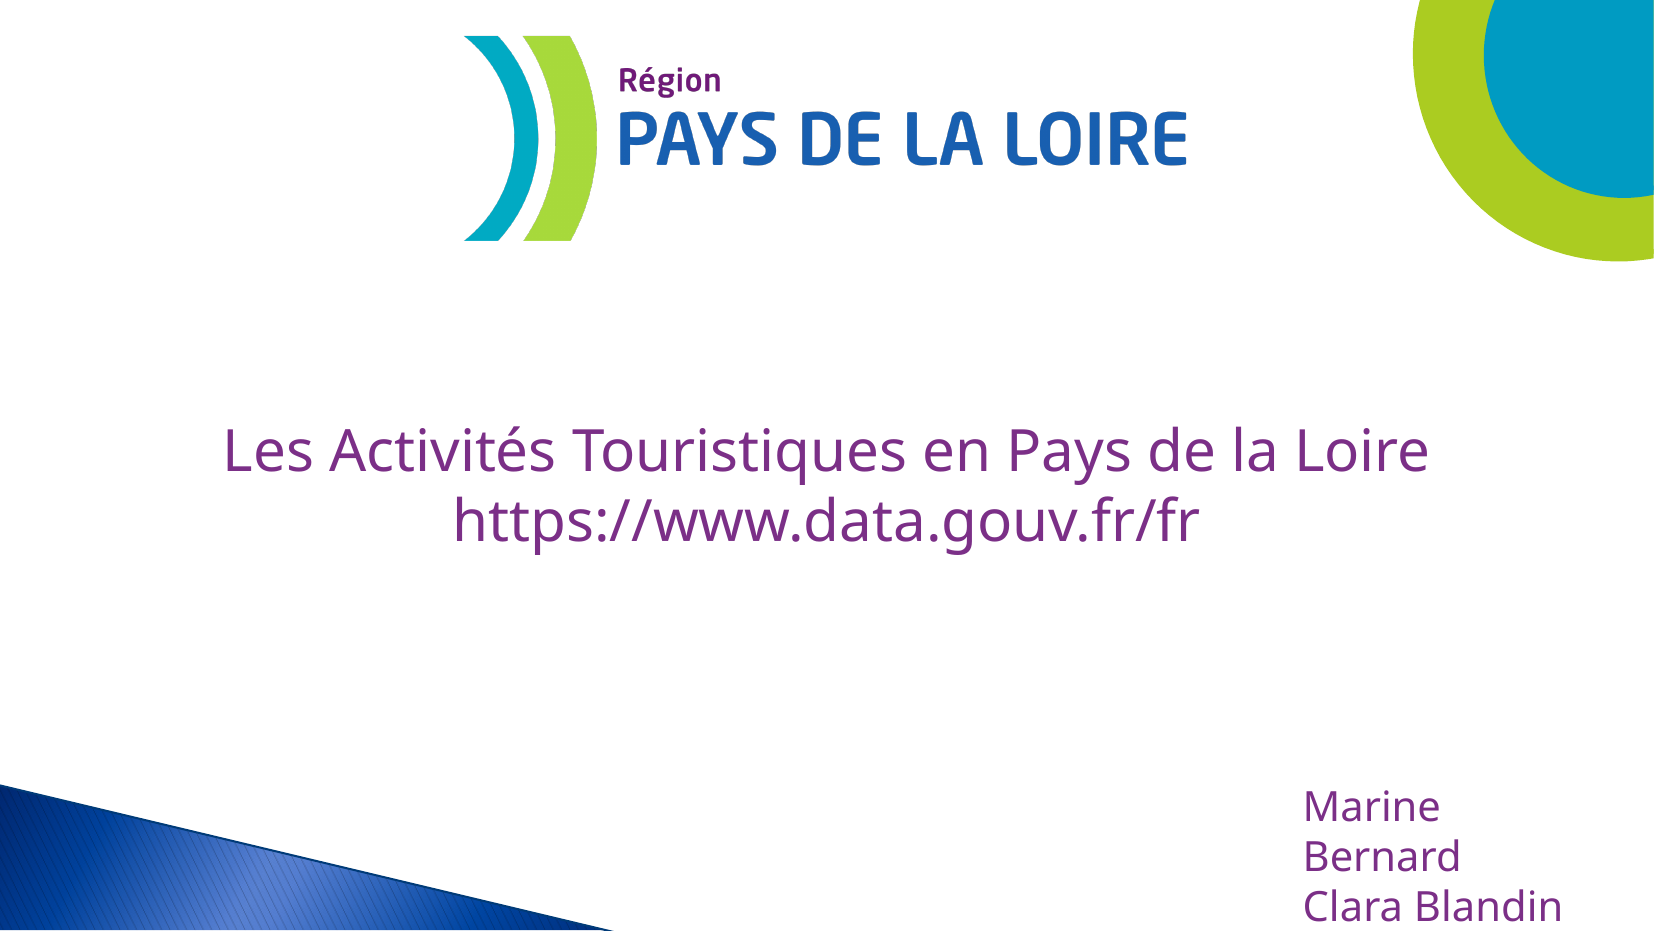

Les Activités Touristiques en Pays de la Loire
https://www.data.gouv.fr/fr
Marine Bernard
Clara Blandin